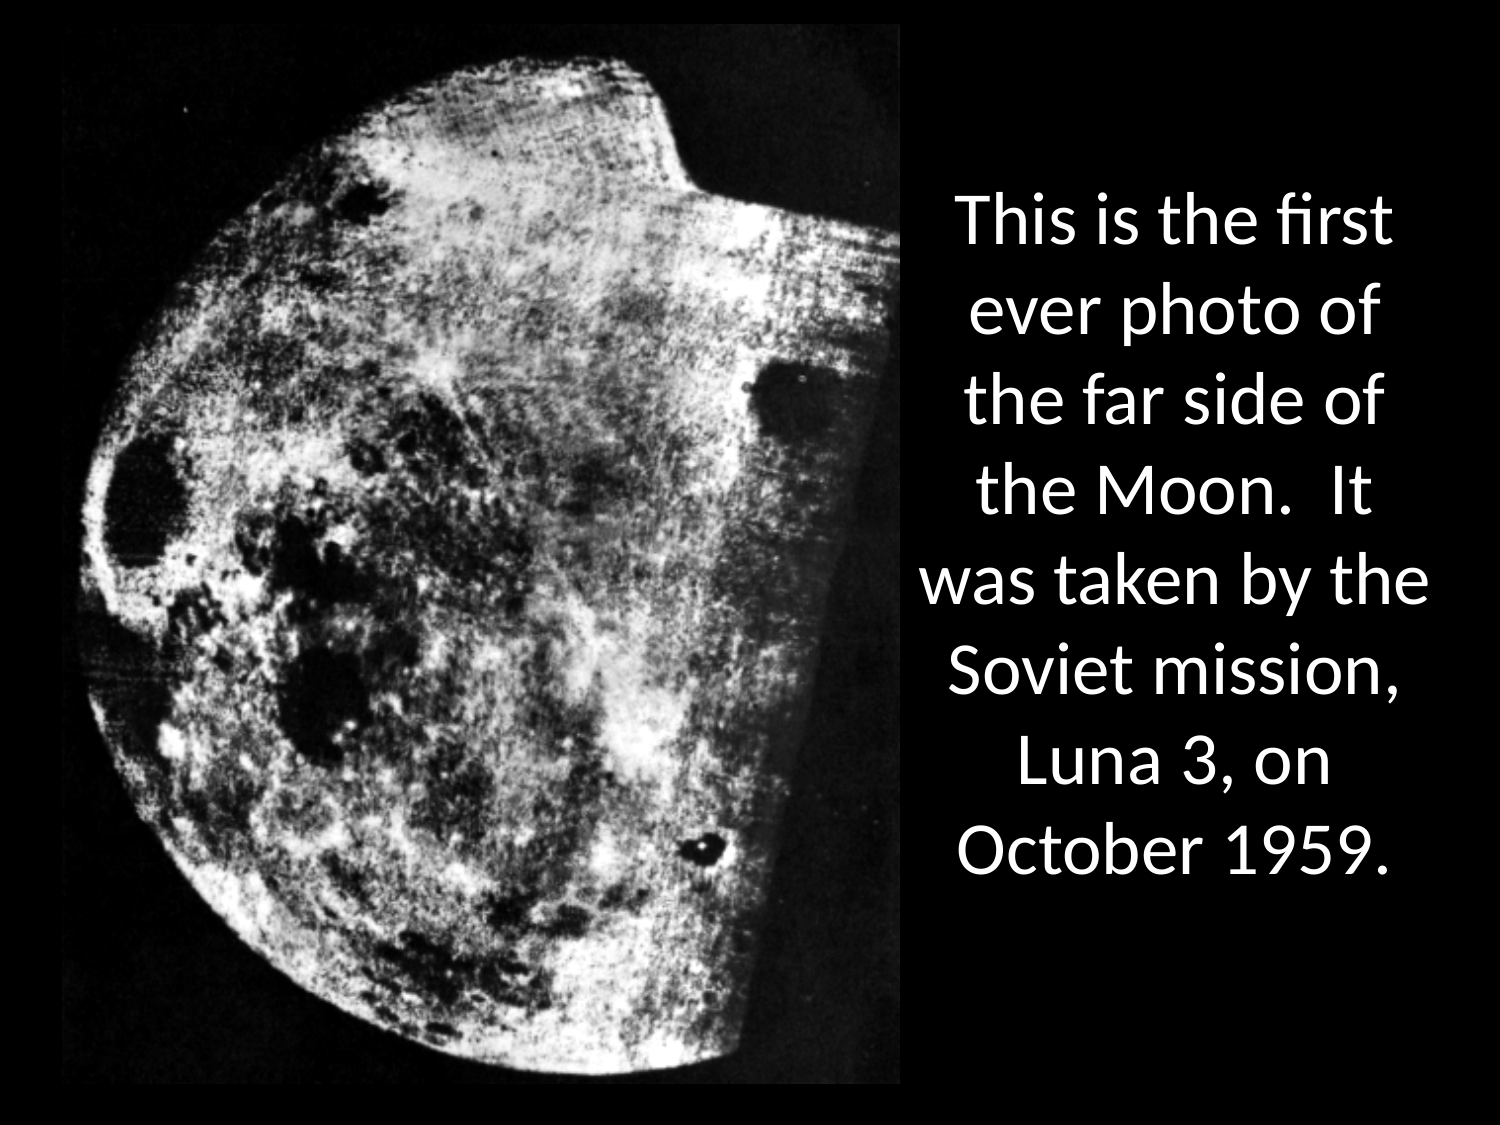

This is the first ever photo of the far side of the Moon. It was taken by the Soviet mission, Luna 3, on October 1959.